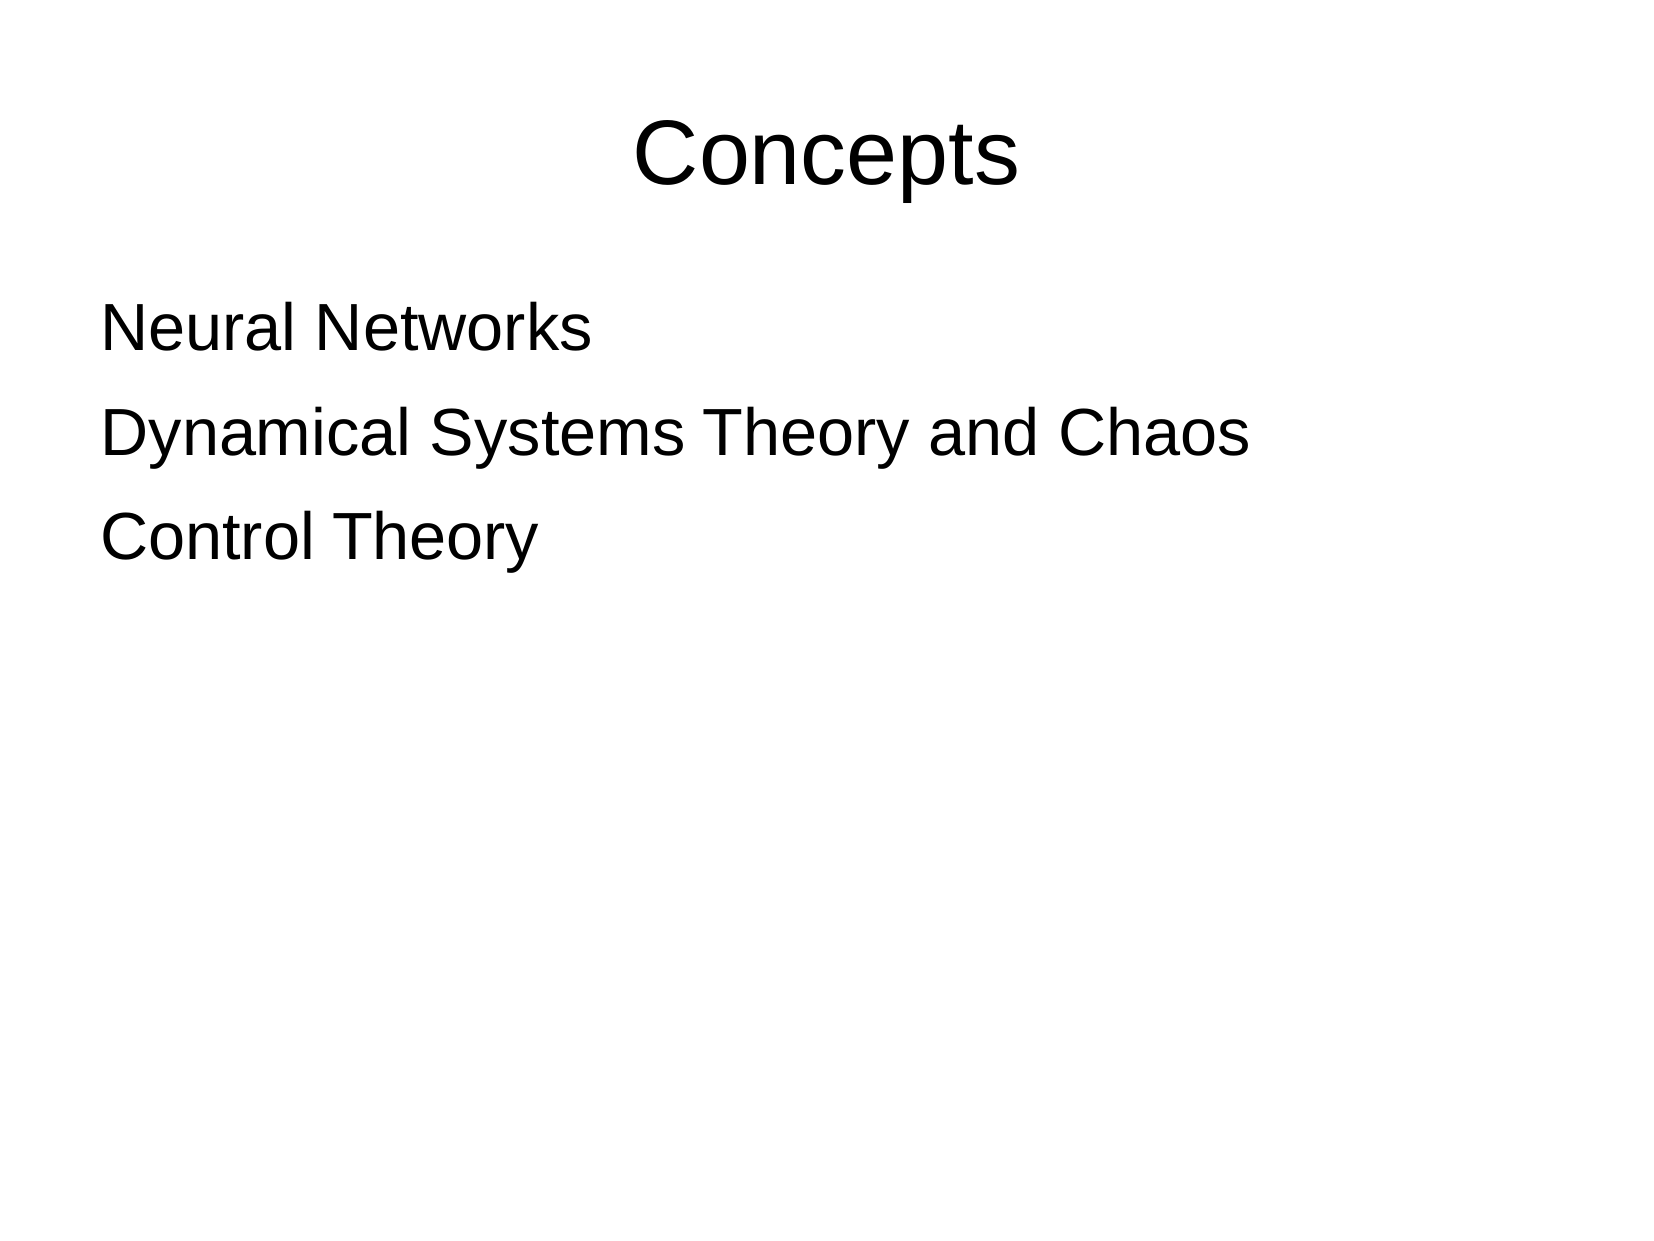

# Concepts
Neural Networks
Dynamical Systems Theory and Chaos
Control Theory